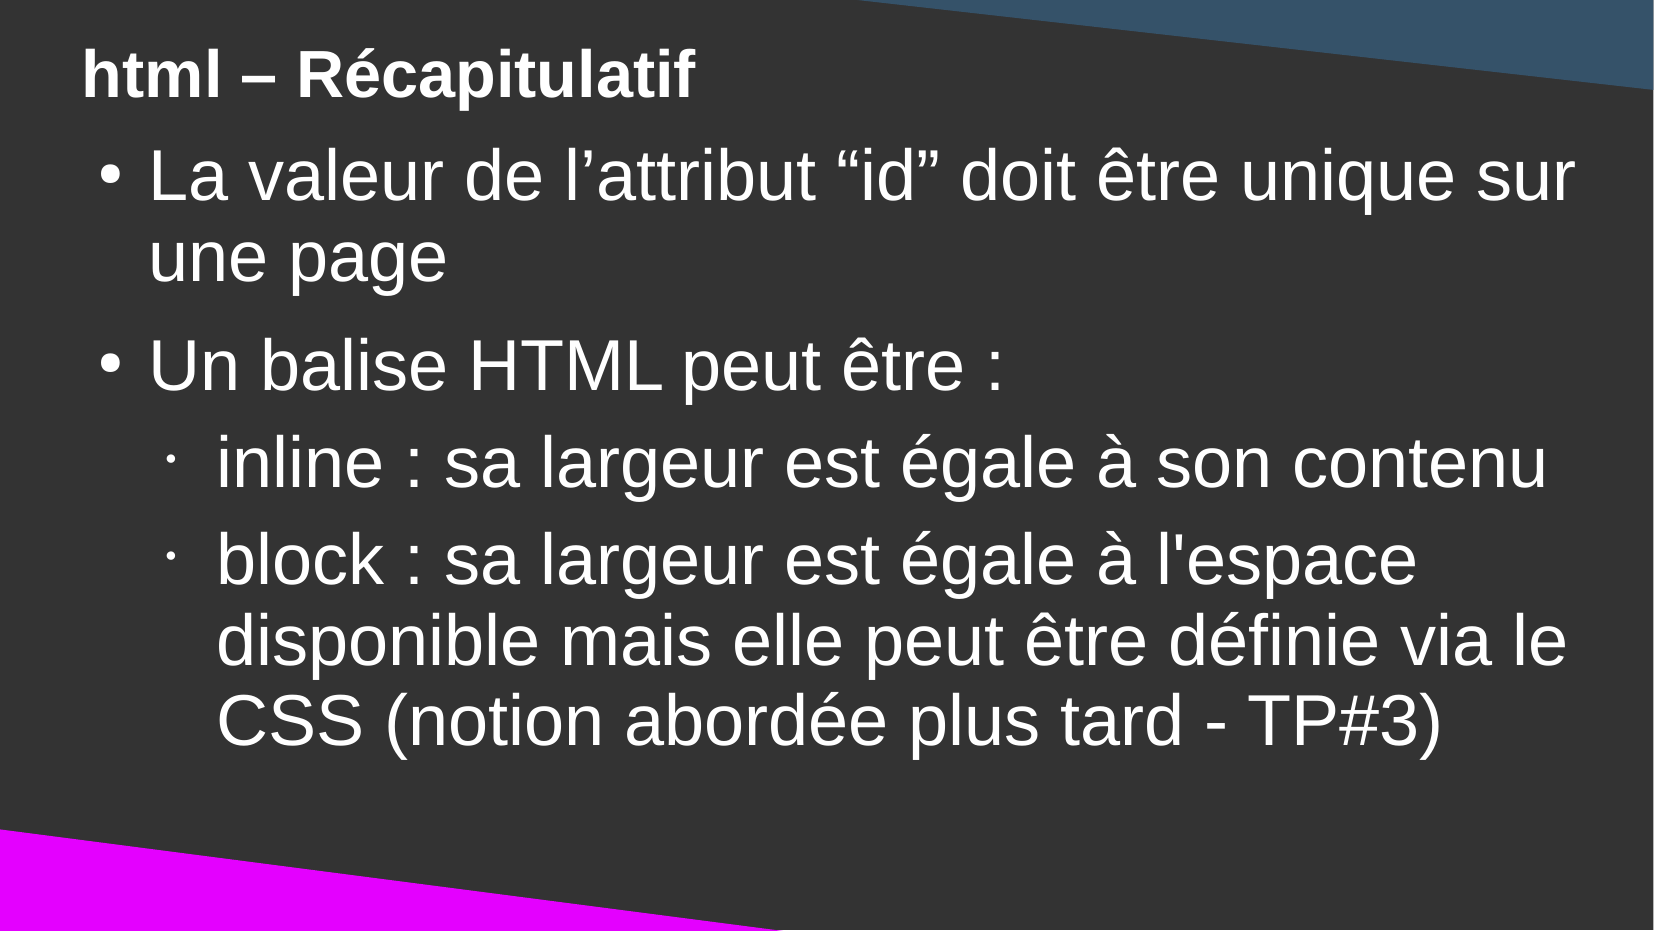

# html – Récapitulatif
La valeur de l’attribut “id” doit être unique sur une page
Un balise HTML peut être :
inline : sa largeur est égale à son contenu
block : sa largeur est égale à l'espace disponible mais elle peut être définie via le CSS (notion abordée plus tard - TP#3)